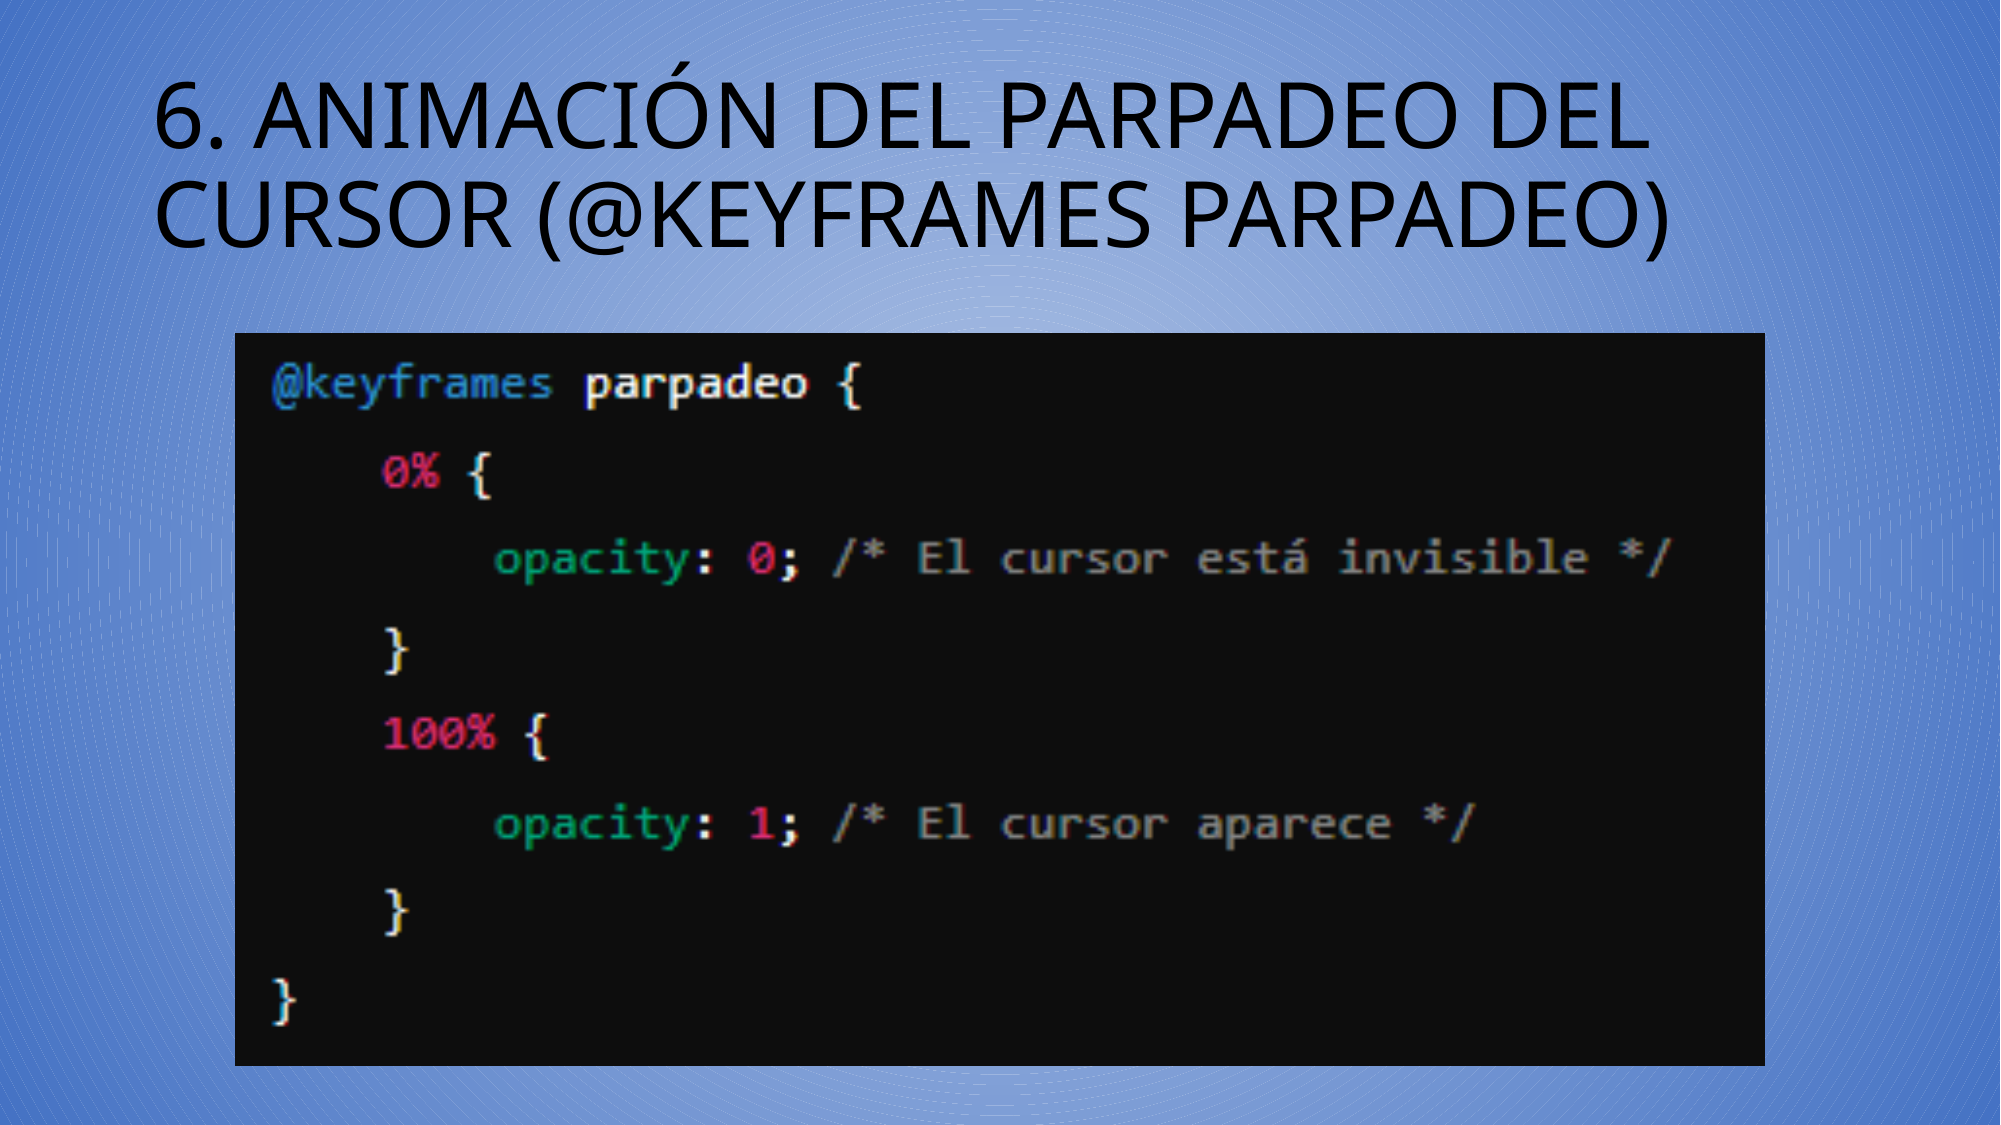

# 6. ANIMACIÓN DEL PARPADEO DEL CURSOR (@KEYFRAMES PARPADEO)